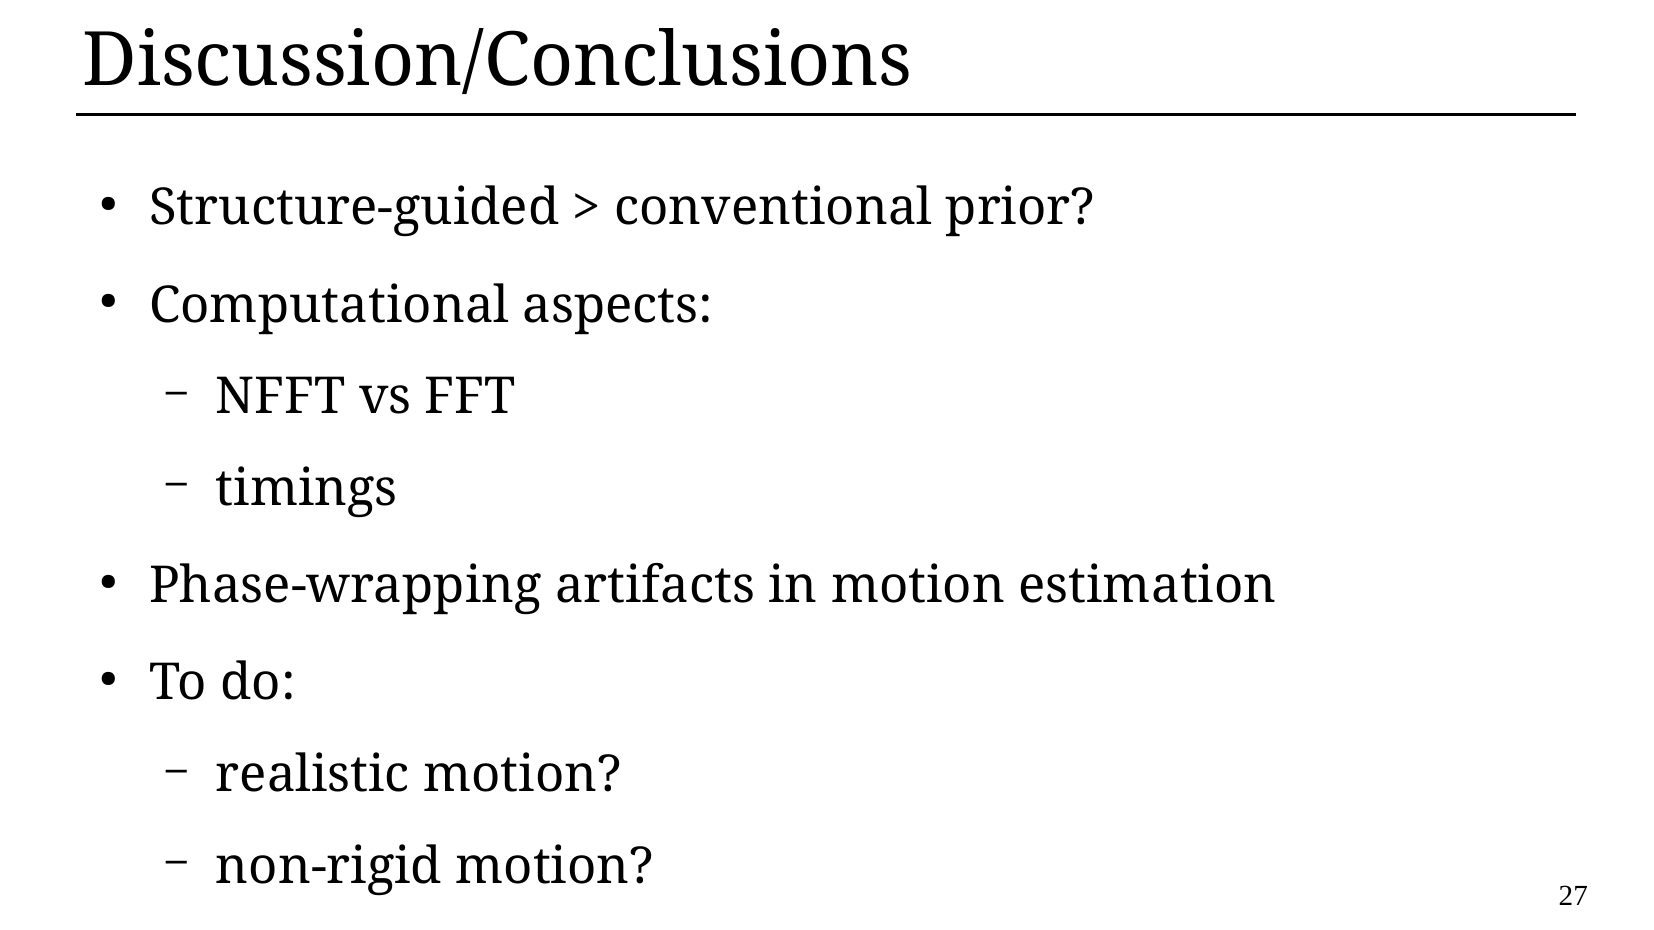

# Discussion/Conclusions
Structure-guided > conventional prior?
Computational aspects:
NFFT vs FFT
timings
Phase-wrapping artifacts in motion estimation
To do:
realistic motion?
non-rigid motion?